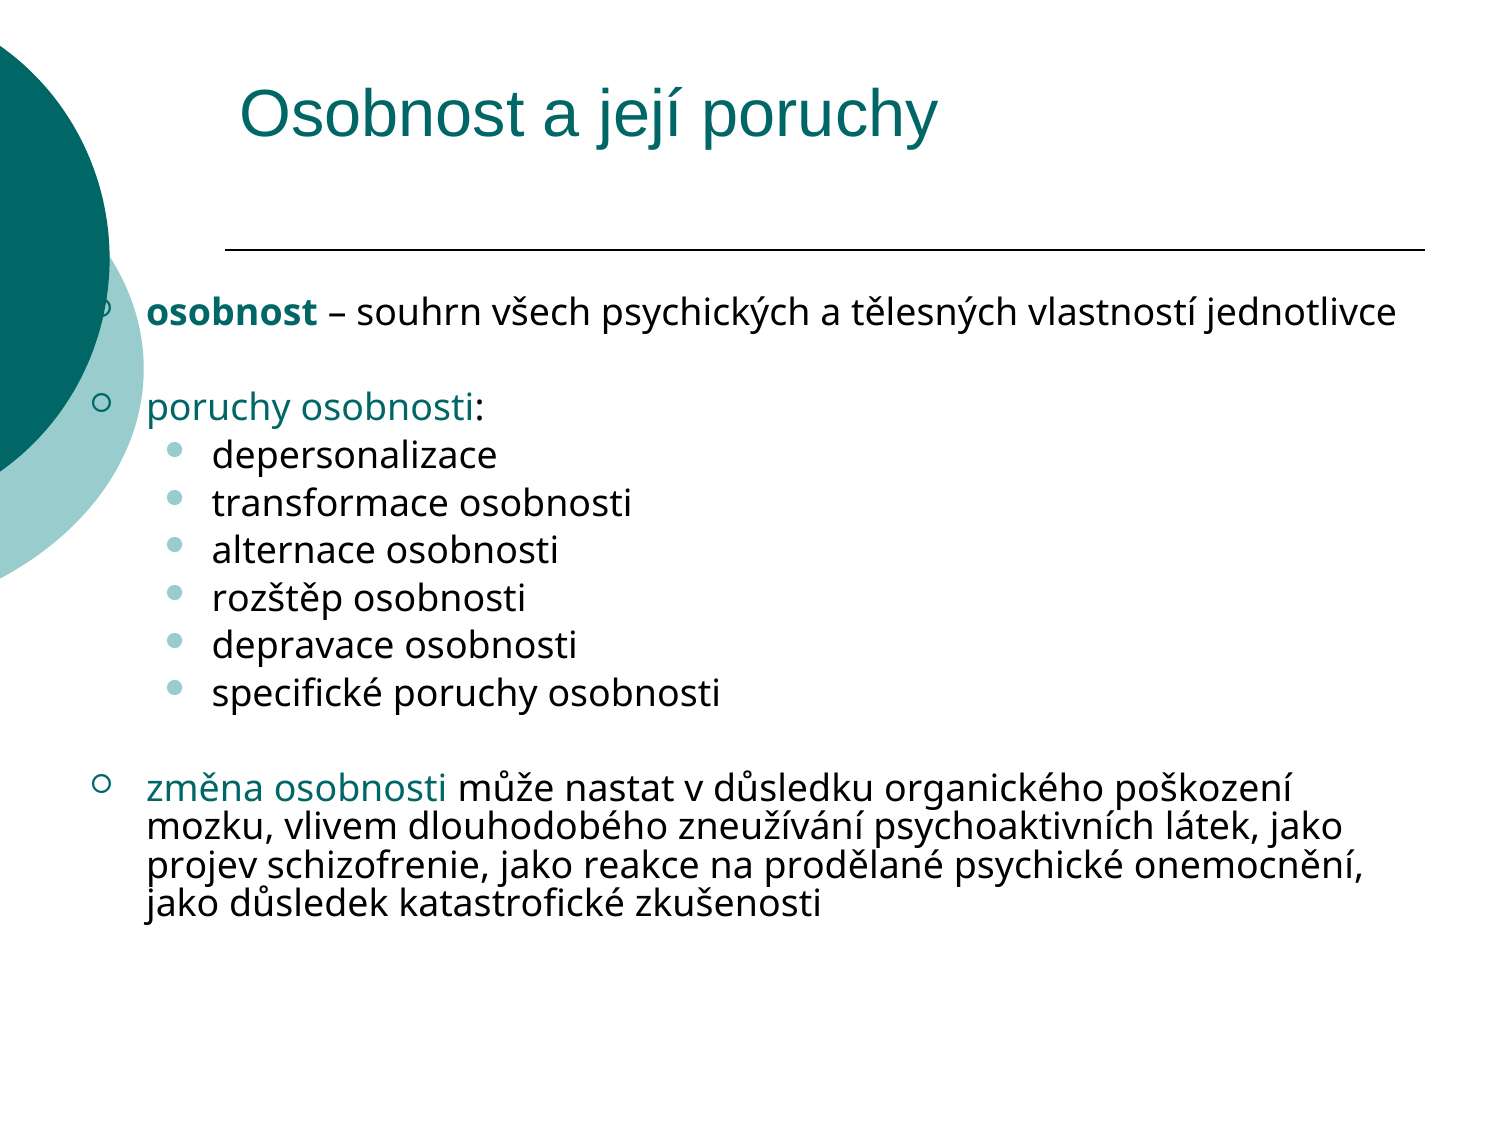

# Osobnost a její poruchy
osobnost – souhrn všech psychických a tělesných vlastností jednotlivce
poruchy osobnosti:
depersonalizace
transformace osobnosti
alternace osobnosti
rozštěp osobnosti
depravace osobnosti
specifické poruchy osobnosti
změna osobnosti může nastat v důsledku organického poškození mozku, vlivem dlouhodobého zneužívání psychoaktivních látek, jako projev schizofrenie, jako reakce na prodělané psychické onemocnění, jako důsledek katastrofické zkušenosti